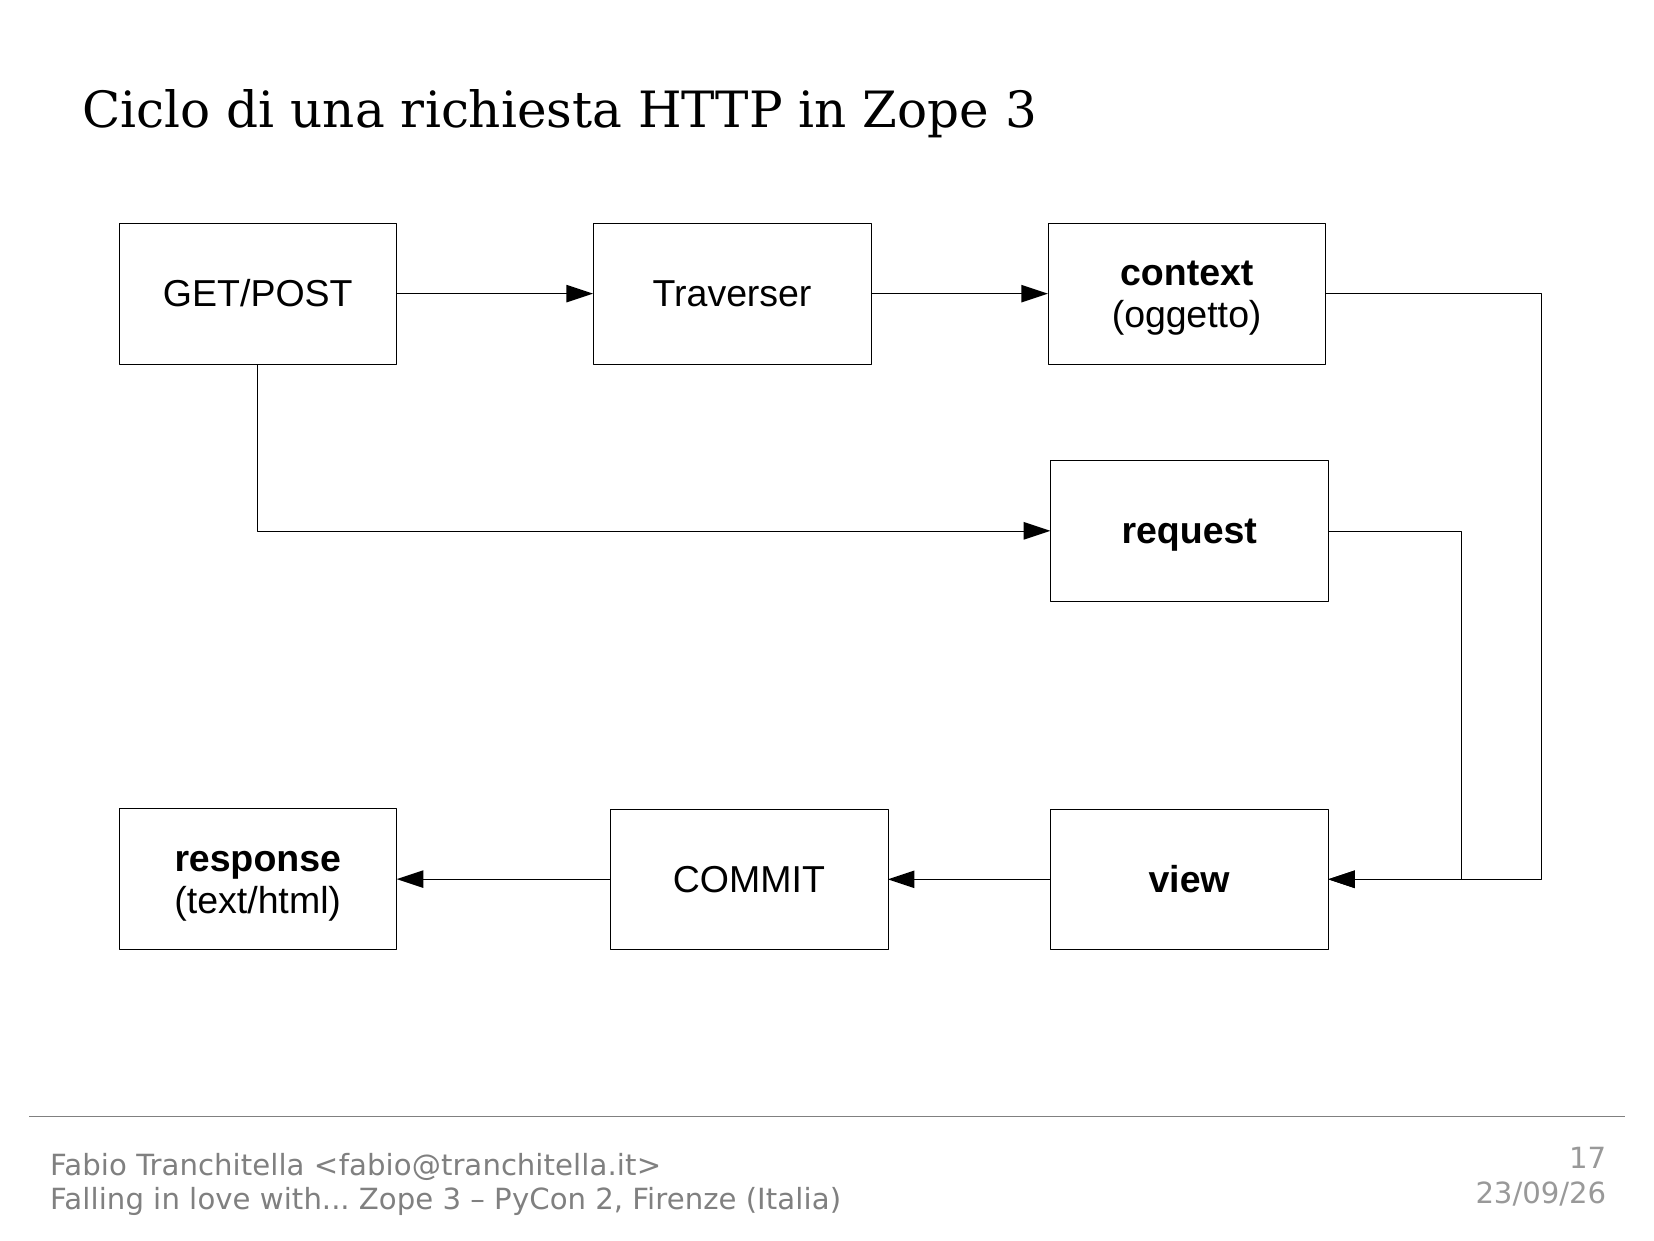

# Ciclo di una richiesta HTTP in Zope 3
GET/POST
Traverser
context
(oggetto)
request
response
(text/html)
view
COMMIT
17